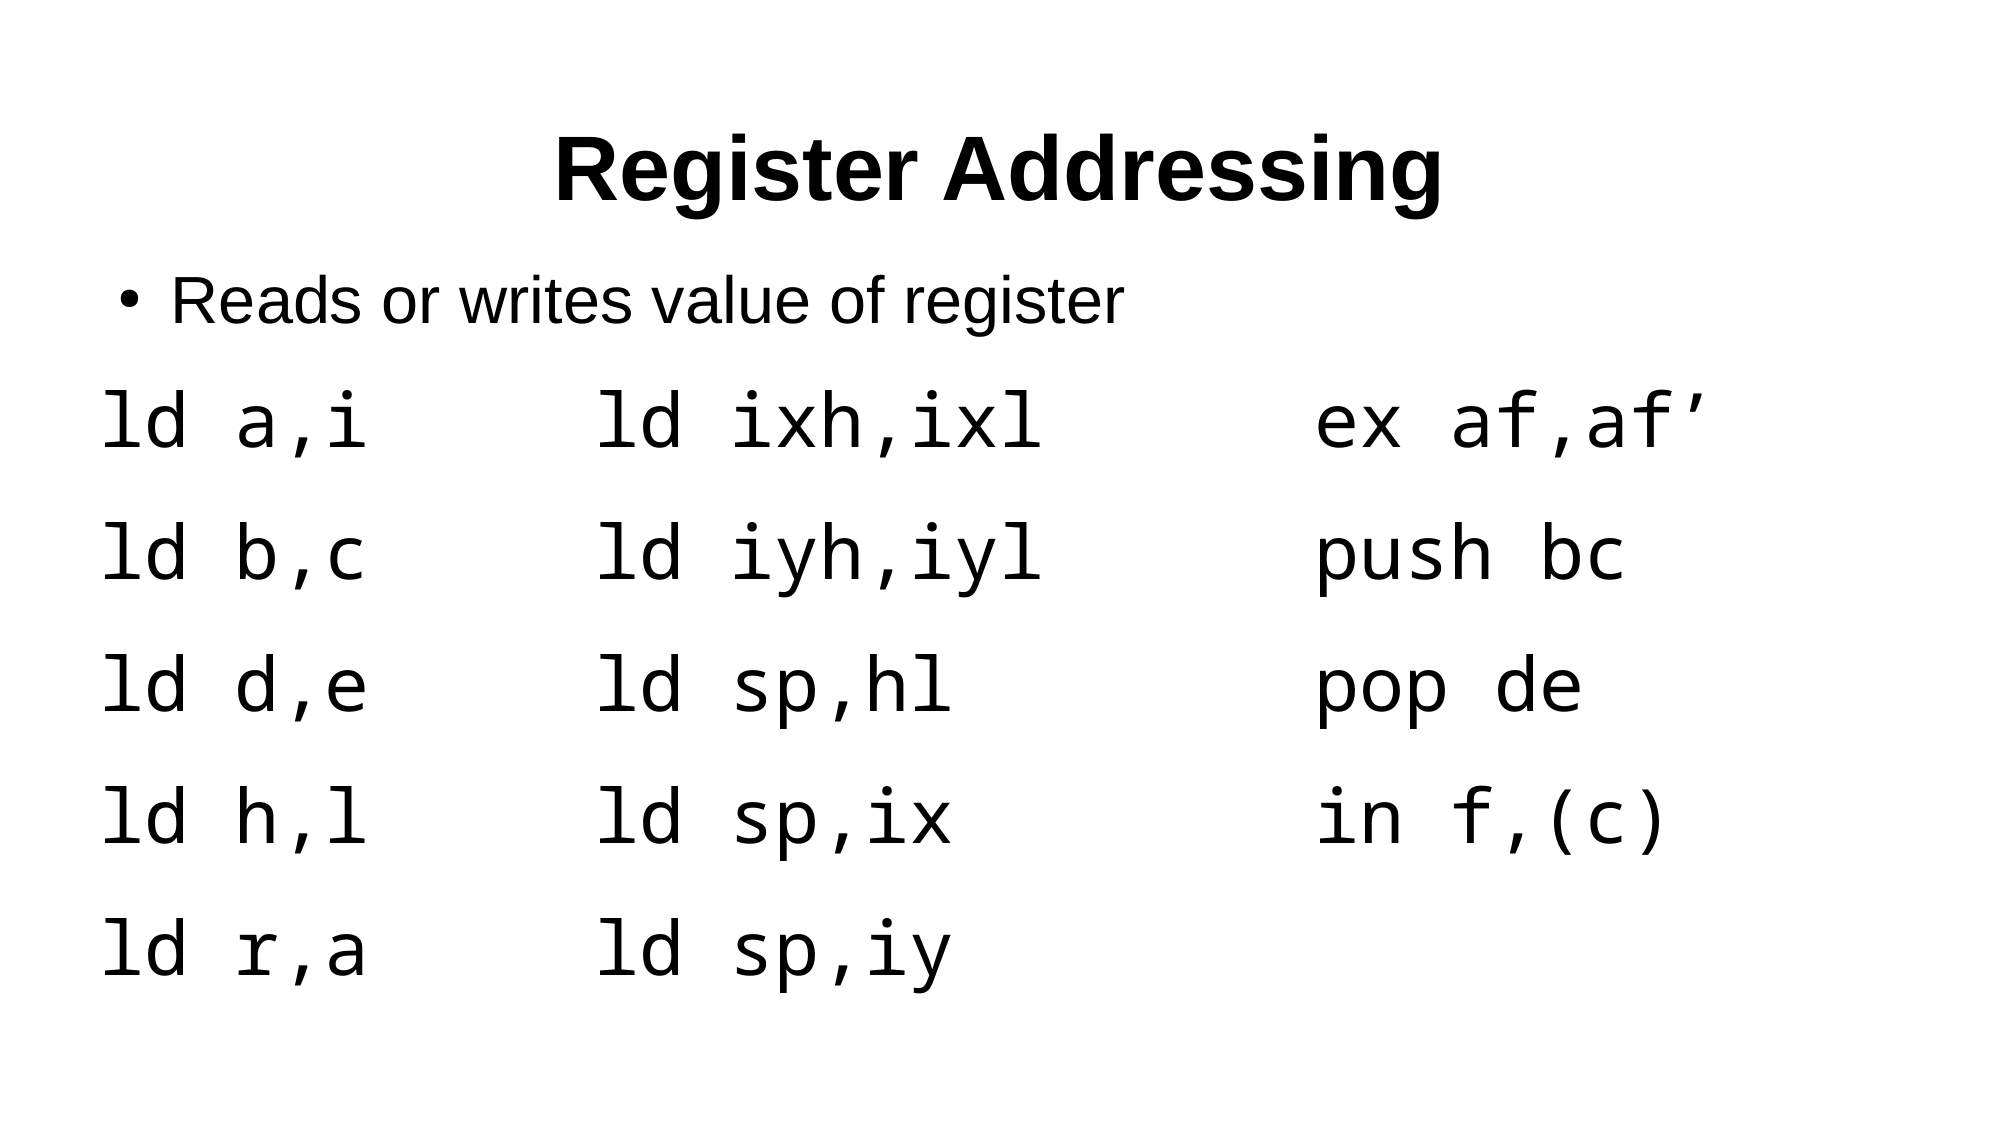

# Register Addressing
Reads or writes value of register
ld a,i ld ixh,ixl ex af,af’
ld b,c ld iyh,iyl push bc
ld d,e ld sp,hl pop de
ld h,l ld sp,ix in f,(c)
ld r,a ld sp,iy